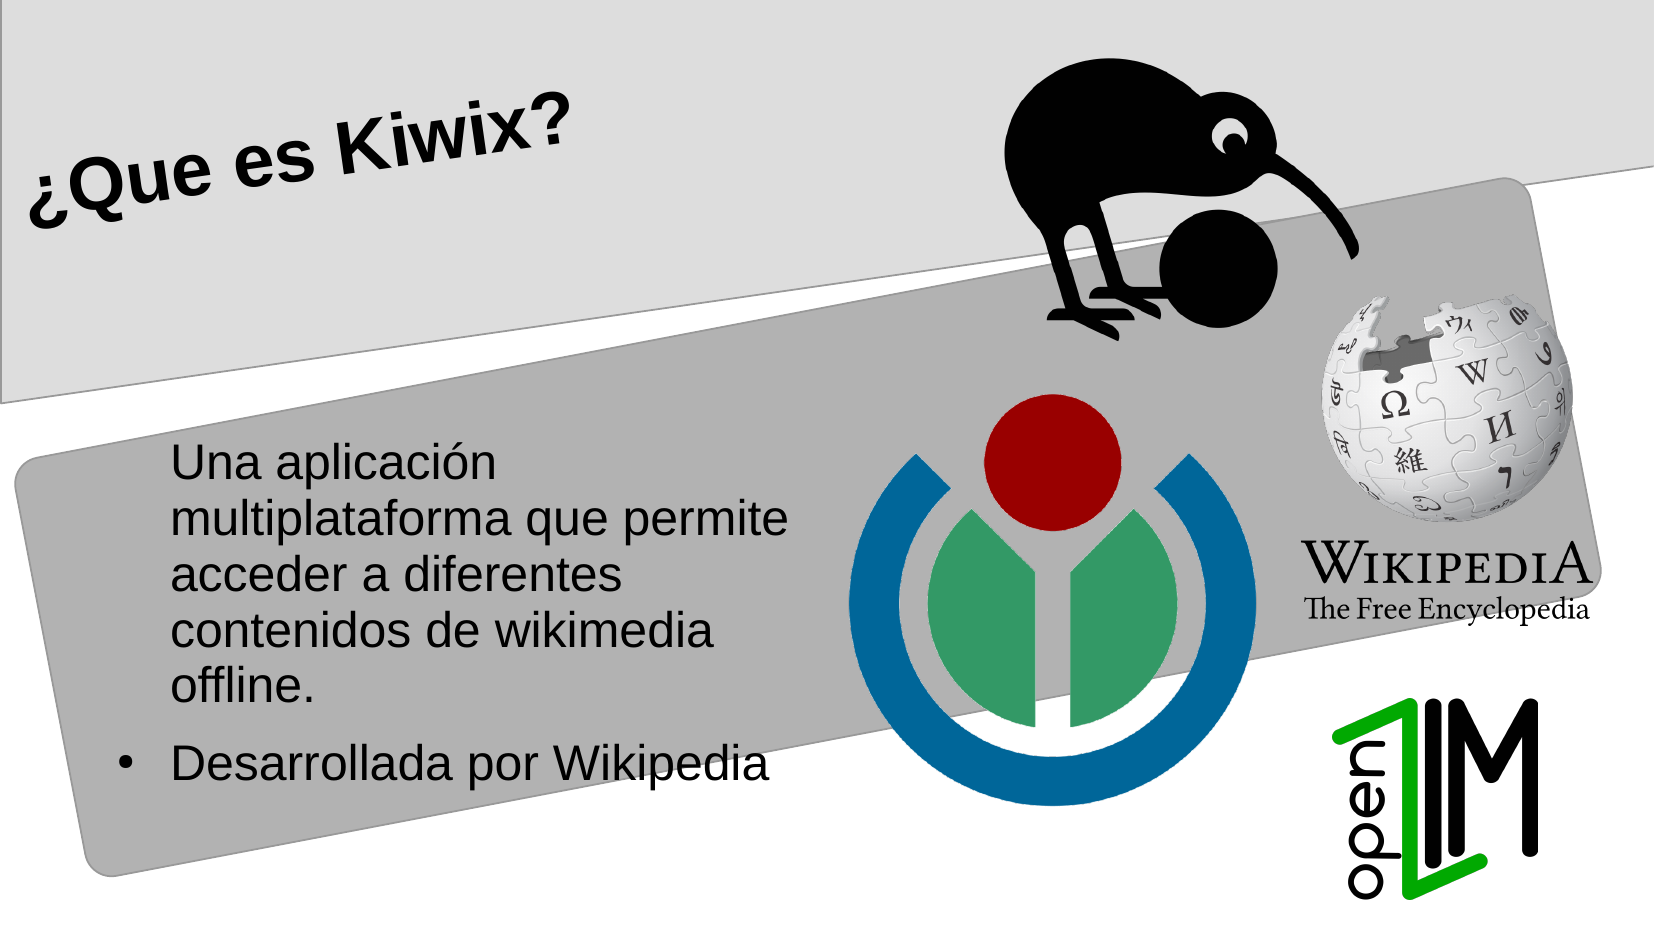

¿Que es Kiwix?
# Una aplicación multiplataforma que permite acceder a diferentes contenidos de wikimedia offline.
Desarrollada por Wikipedia